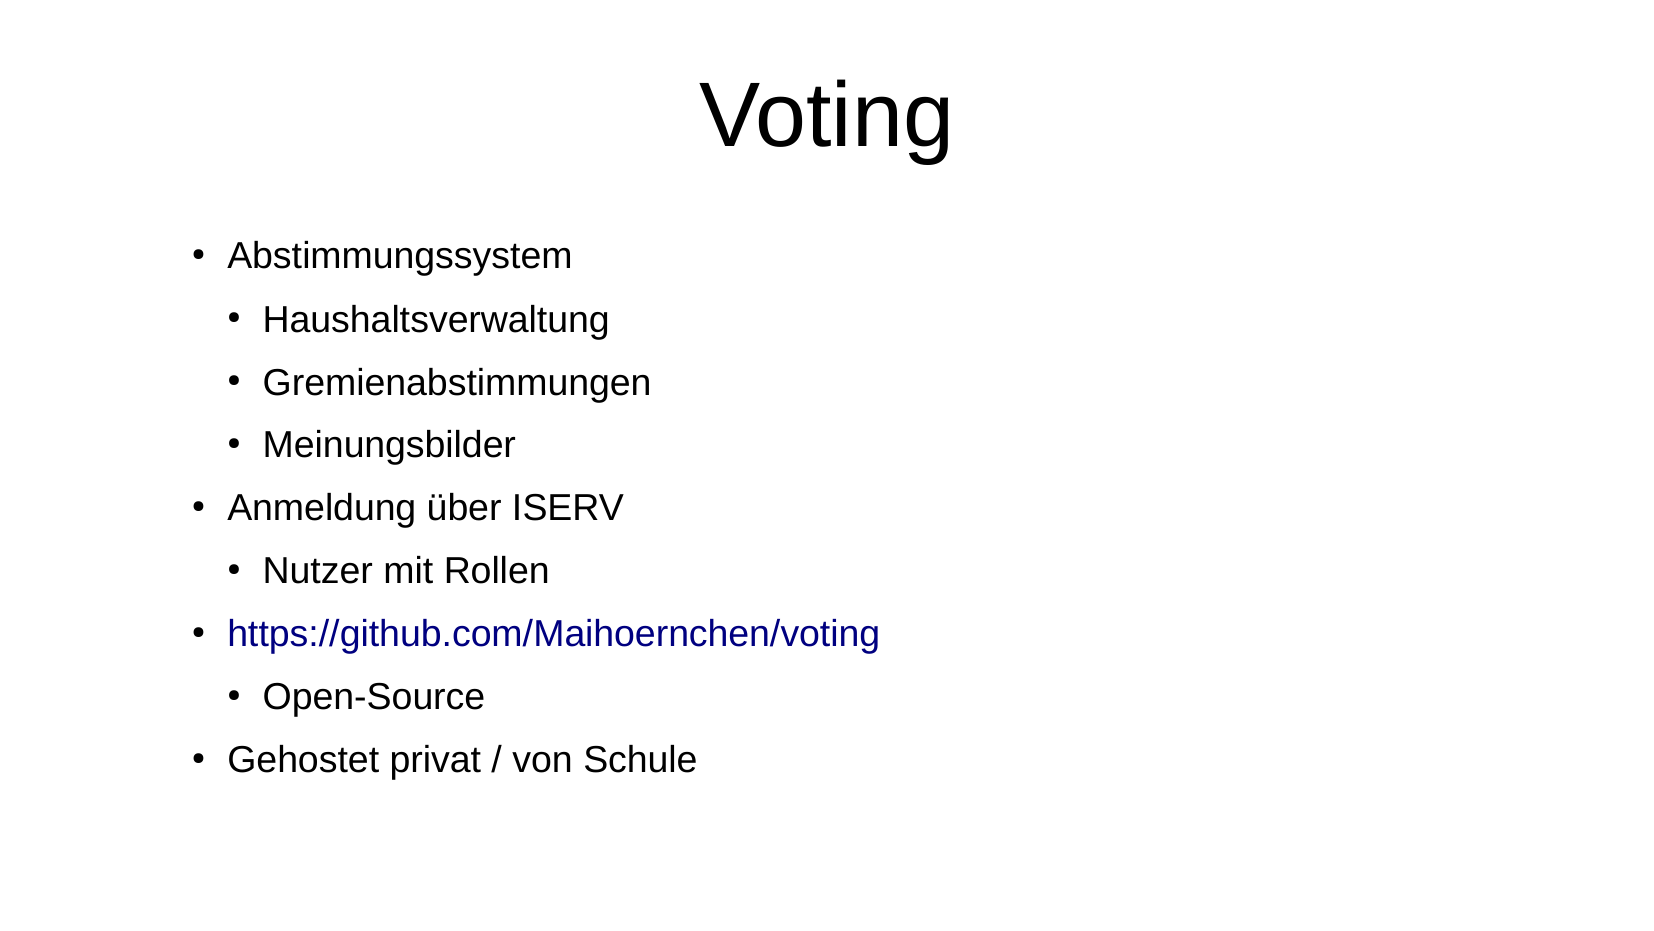

# Voting
Abstimmungssystem
Haushaltsverwaltung
Gremienabstimmungen
Meinungsbilder
Anmeldung über ISERV
Nutzer mit Rollen
https://github.com/Maihoernchen/voting
Open-Source
Gehostet privat / von Schule